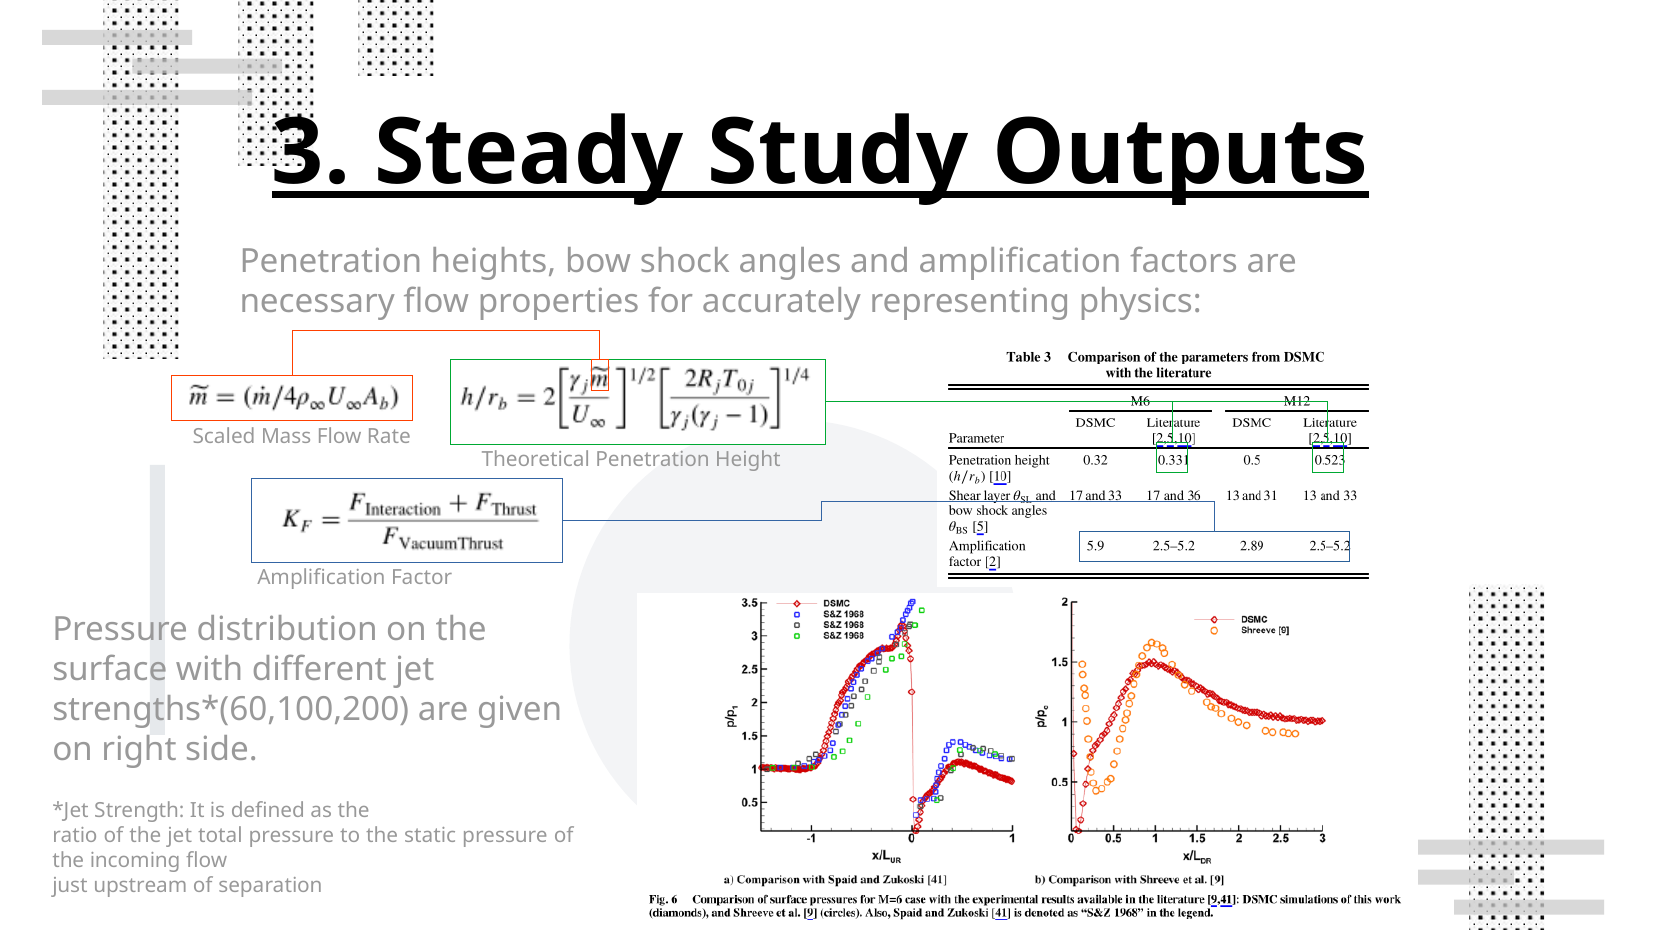

# 3. Steady Study Outputs
Penetration heights, bow shock angles and amplification factors are necessary flow properties for accurately representing physics:
Scaled Mass Flow Rate
Theoretical Penetration Height
Amplification Factor
Pressure distribution on the surface with different jet strengths*(60,100,200) are given on right side.
*Jet Strength: It is defined as the
ratio of the jet total pressure to the static pressure of the incoming flow
just upstream of separation
6